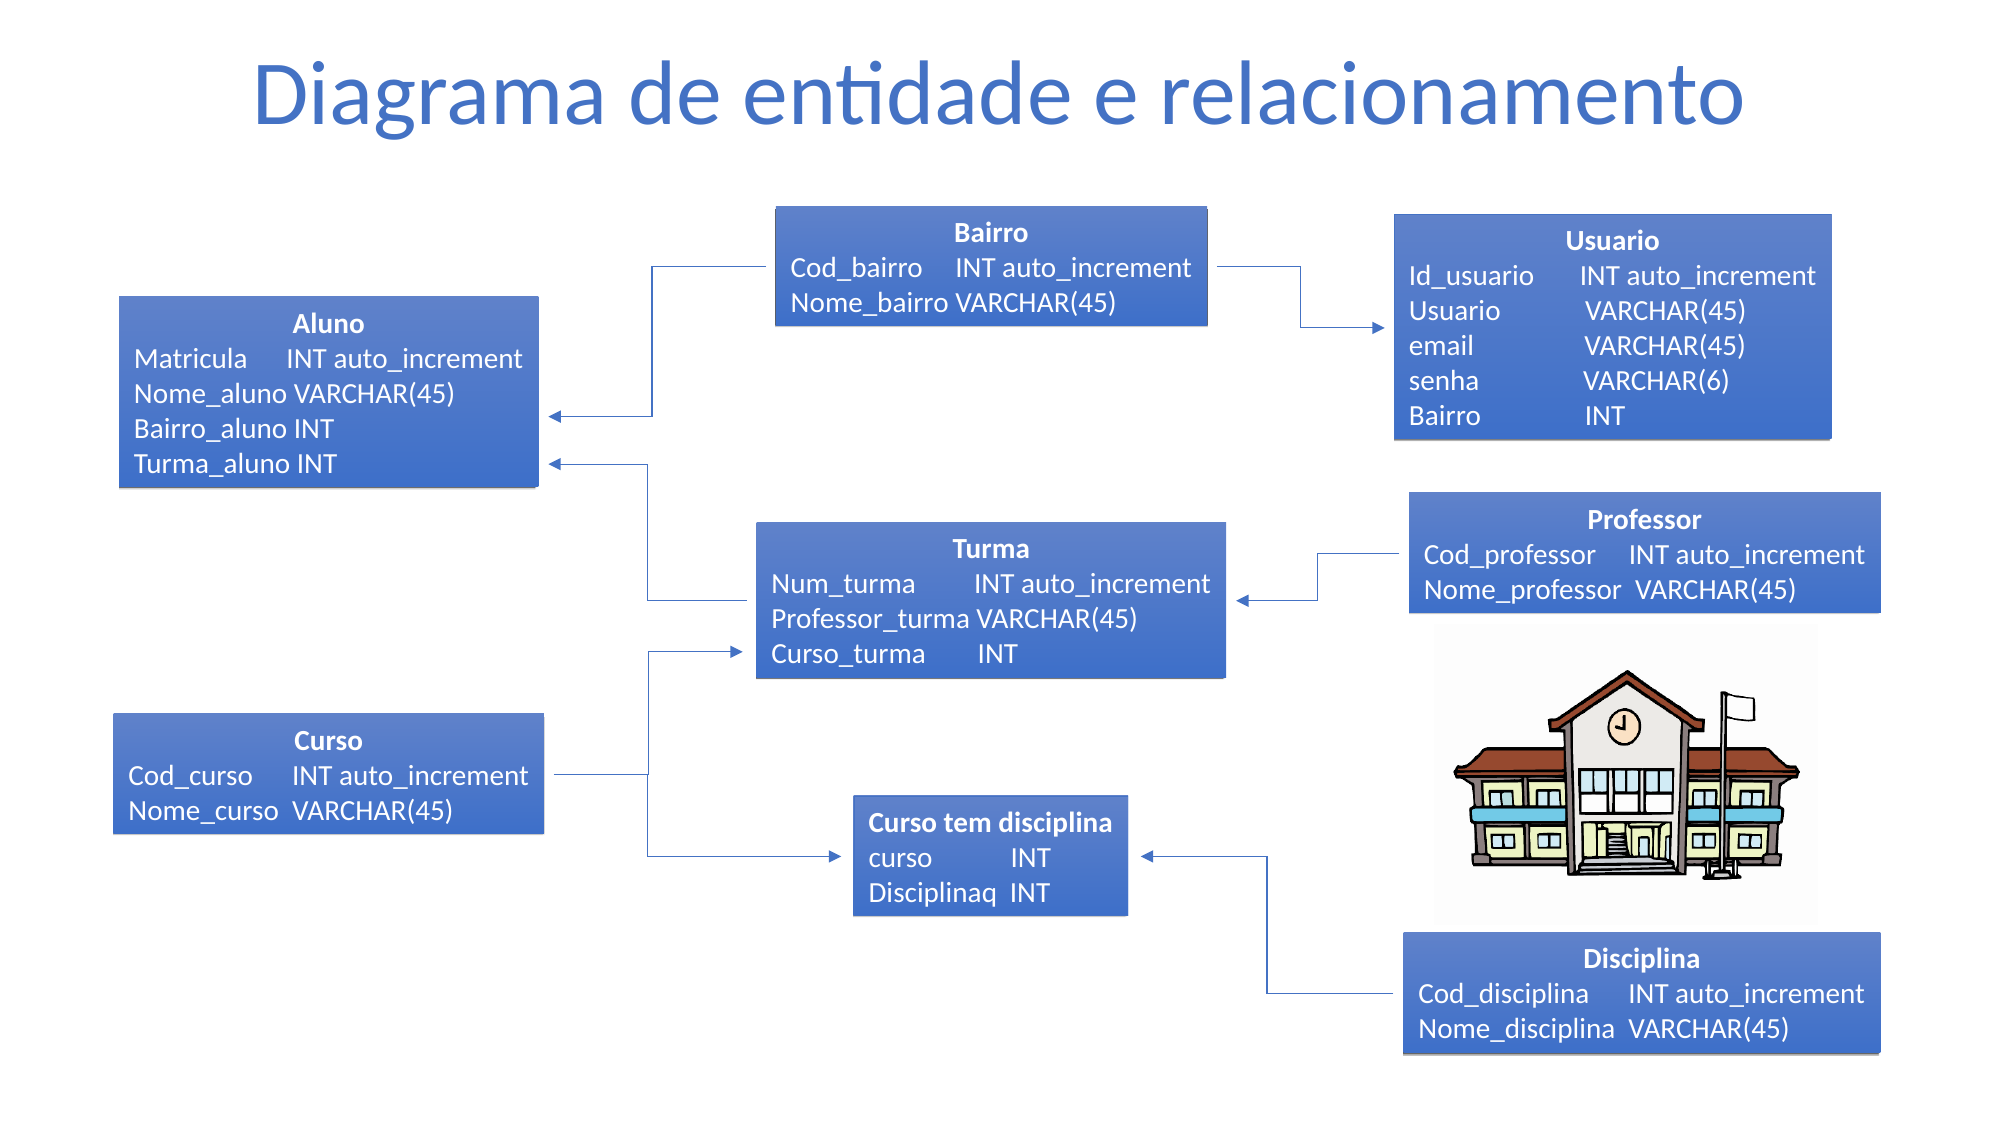

Diagrama de entidade e relacionamento
Bairro
Cod_bairro INT auto_increment
Nome_bairro VARCHAR(45)
Usuario
Id_usuario INT auto_increment
Usuario VARCHAR(45)
email VARCHAR(45)
senha VARCHAR(6)
Bairro INT
Aluno
Matricula INT auto_increment
Nome_aluno VARCHAR(45)
Bairro_aluno INT
Turma_aluno INT
Professor
Cod_professor INT auto_increment
Nome_professor VARCHAR(45)
Turma
Num_turma INT auto_increment
Professor_turma VARCHAR(45)
Curso_turma INT
Curso
Cod_curso INT auto_increment
Nome_curso VARCHAR(45)
Curso tem disciplina
curso INT
Disciplinaq INT
Disciplina
Cod_disciplina INT auto_increment
Nome_disciplina VARCHAR(45)